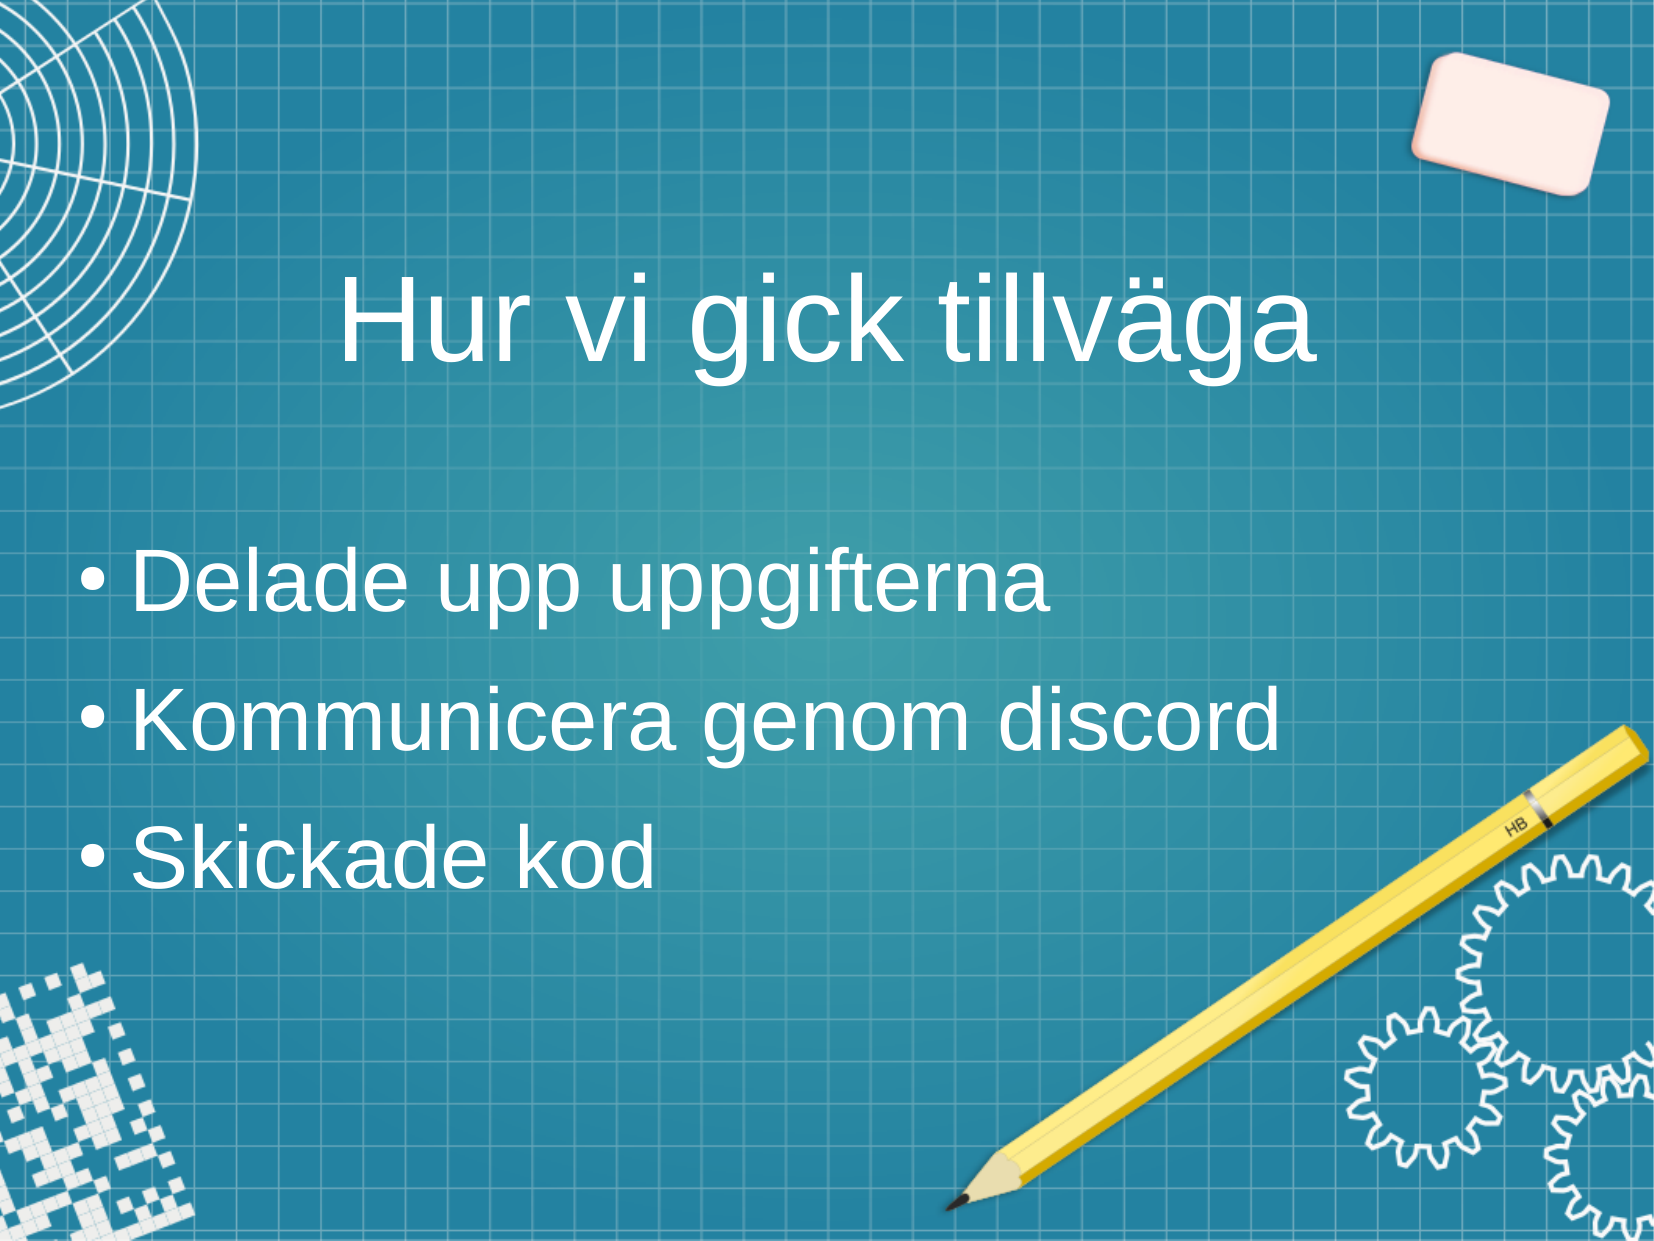

# Hur vi gick tillväga
Delade upp uppgifterna
Kommunicera genom discord
Skickade kod